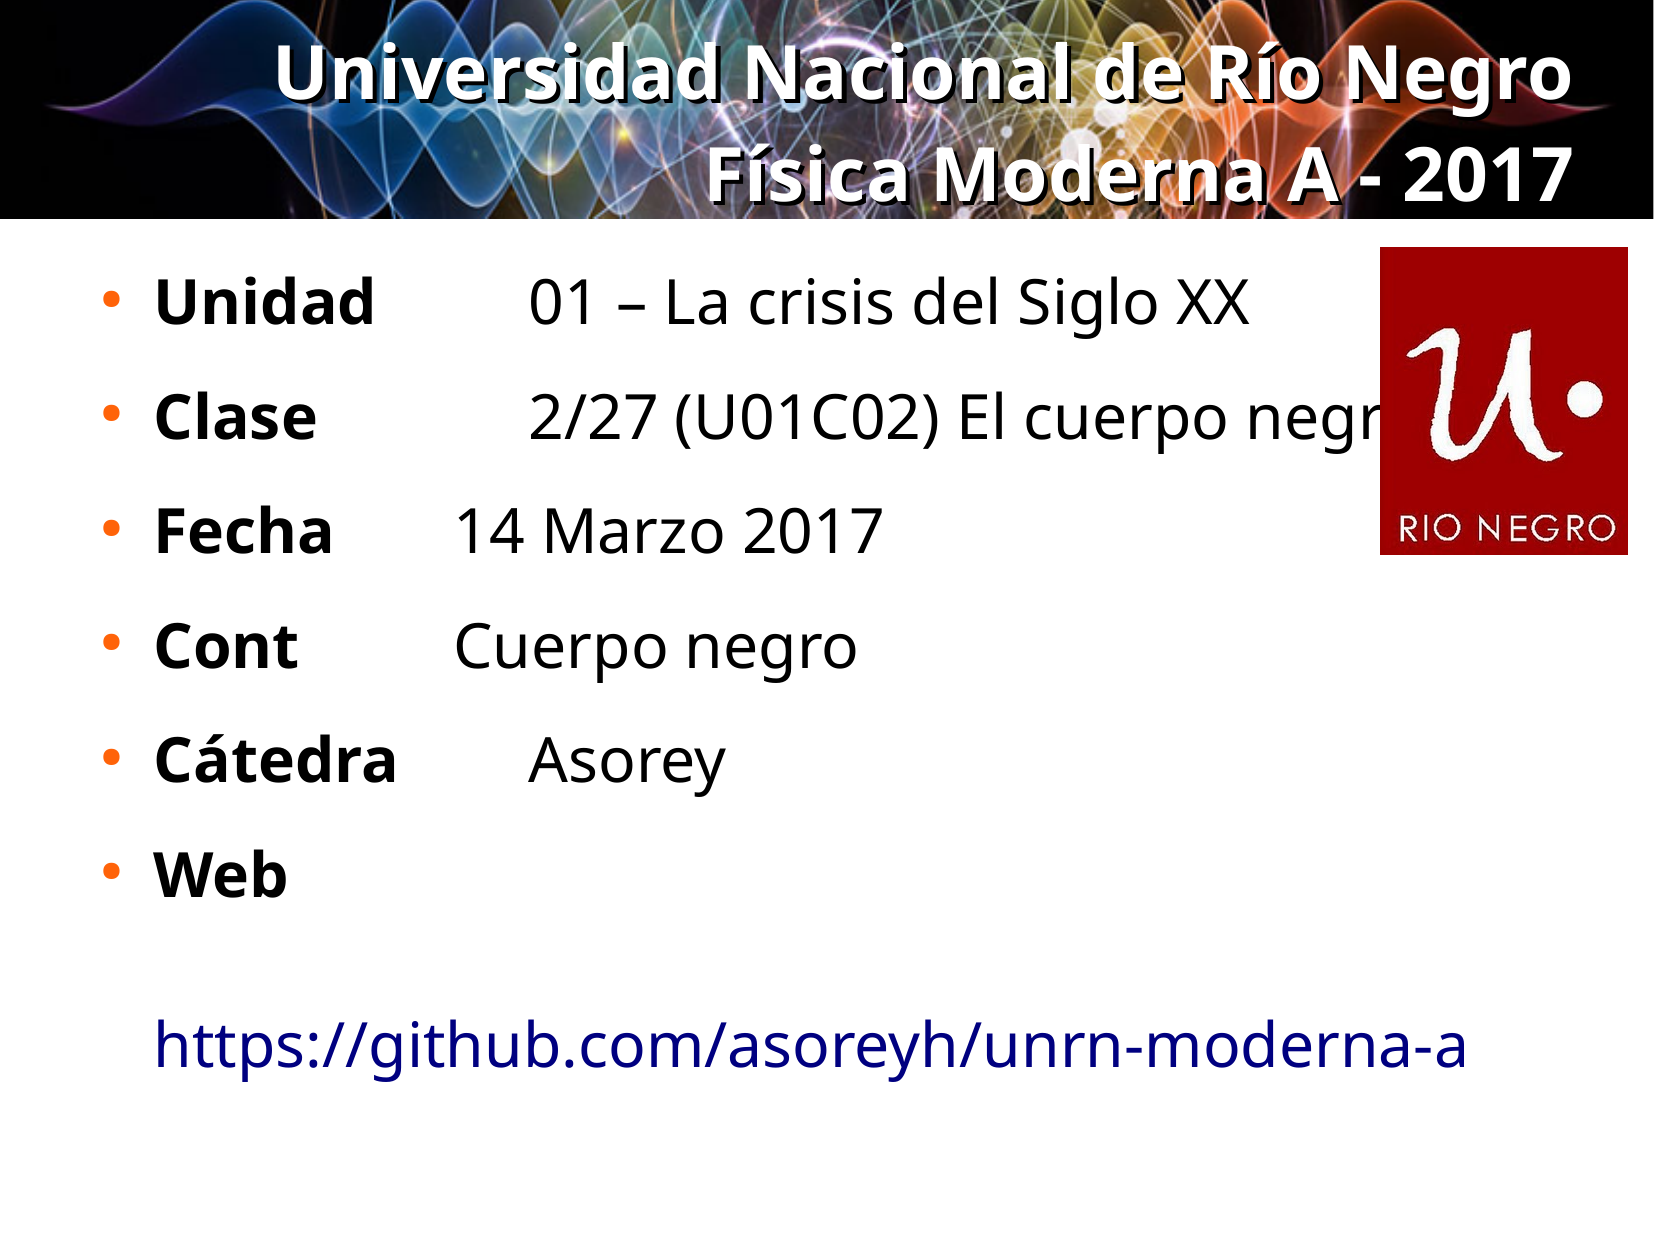

# Universidad Nacional de Río Negro Física Moderna A - 2017
Unidad 		01 – La crisis del Siglo XX
Clase			2/27 (U01C02) El cuerpo negro
Fecha		14 Marzo 2017
Cont			Cuerpo negro
Cátedra		Asorey
Web
		https://github.com/asoreyh/unrn-moderna-a